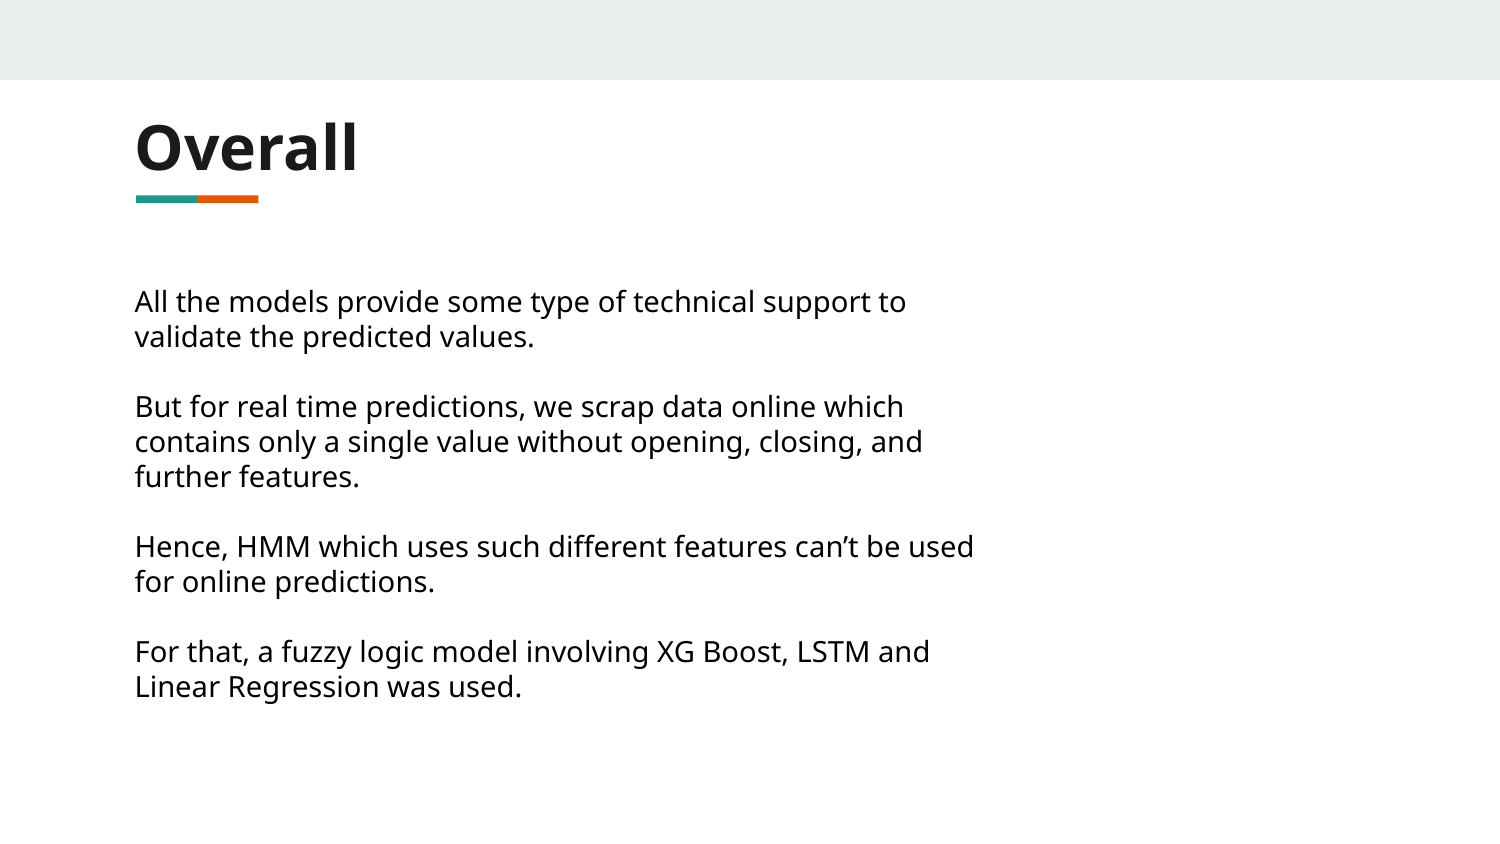

# Overall
All the models provide some type of technical support to validate the predicted values.
But for real time predictions, we scrap data online which contains only a single value without opening, closing, and further features.
Hence, HMM which uses such different features can’t be used for online predictions.
For that, a fuzzy logic model involving XG Boost, LSTM and Linear Regression was used.